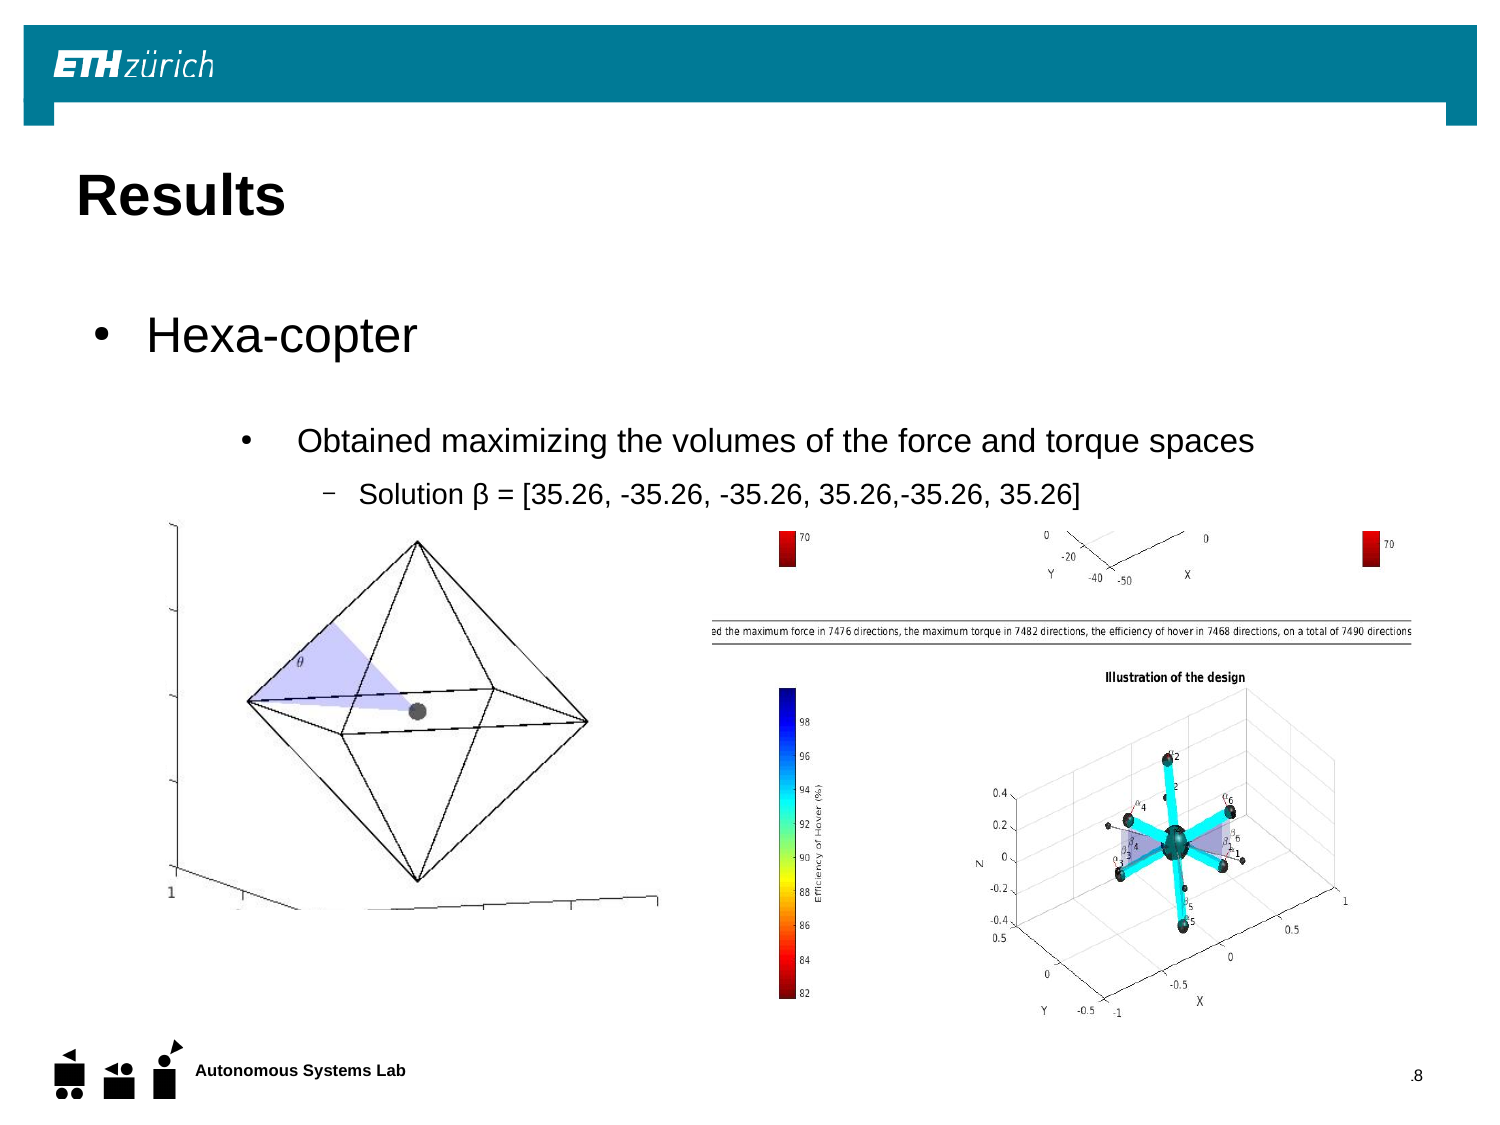

# Results
Hexa-copter
 Obtained maximizing the volumes of the force and torque spaces
Solution β = [35.26, -35.26, -35.26, 35.26,-35.26, 35.26]
((Name))
18